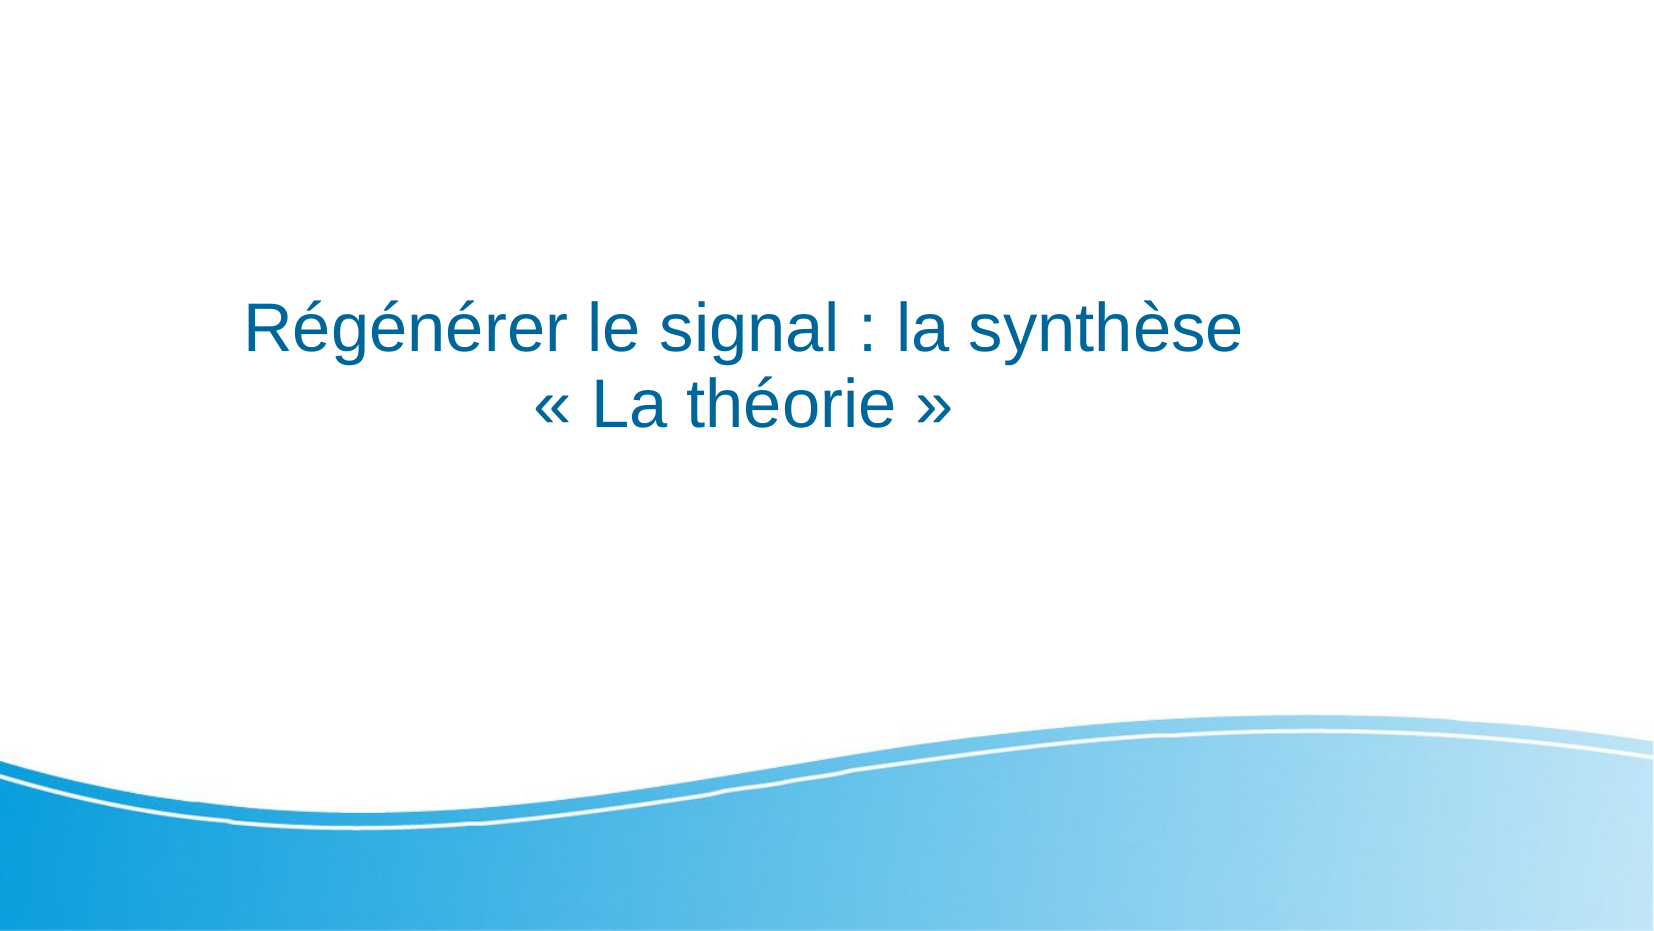

# Régénérer le signal : la synthèse « La théorie »